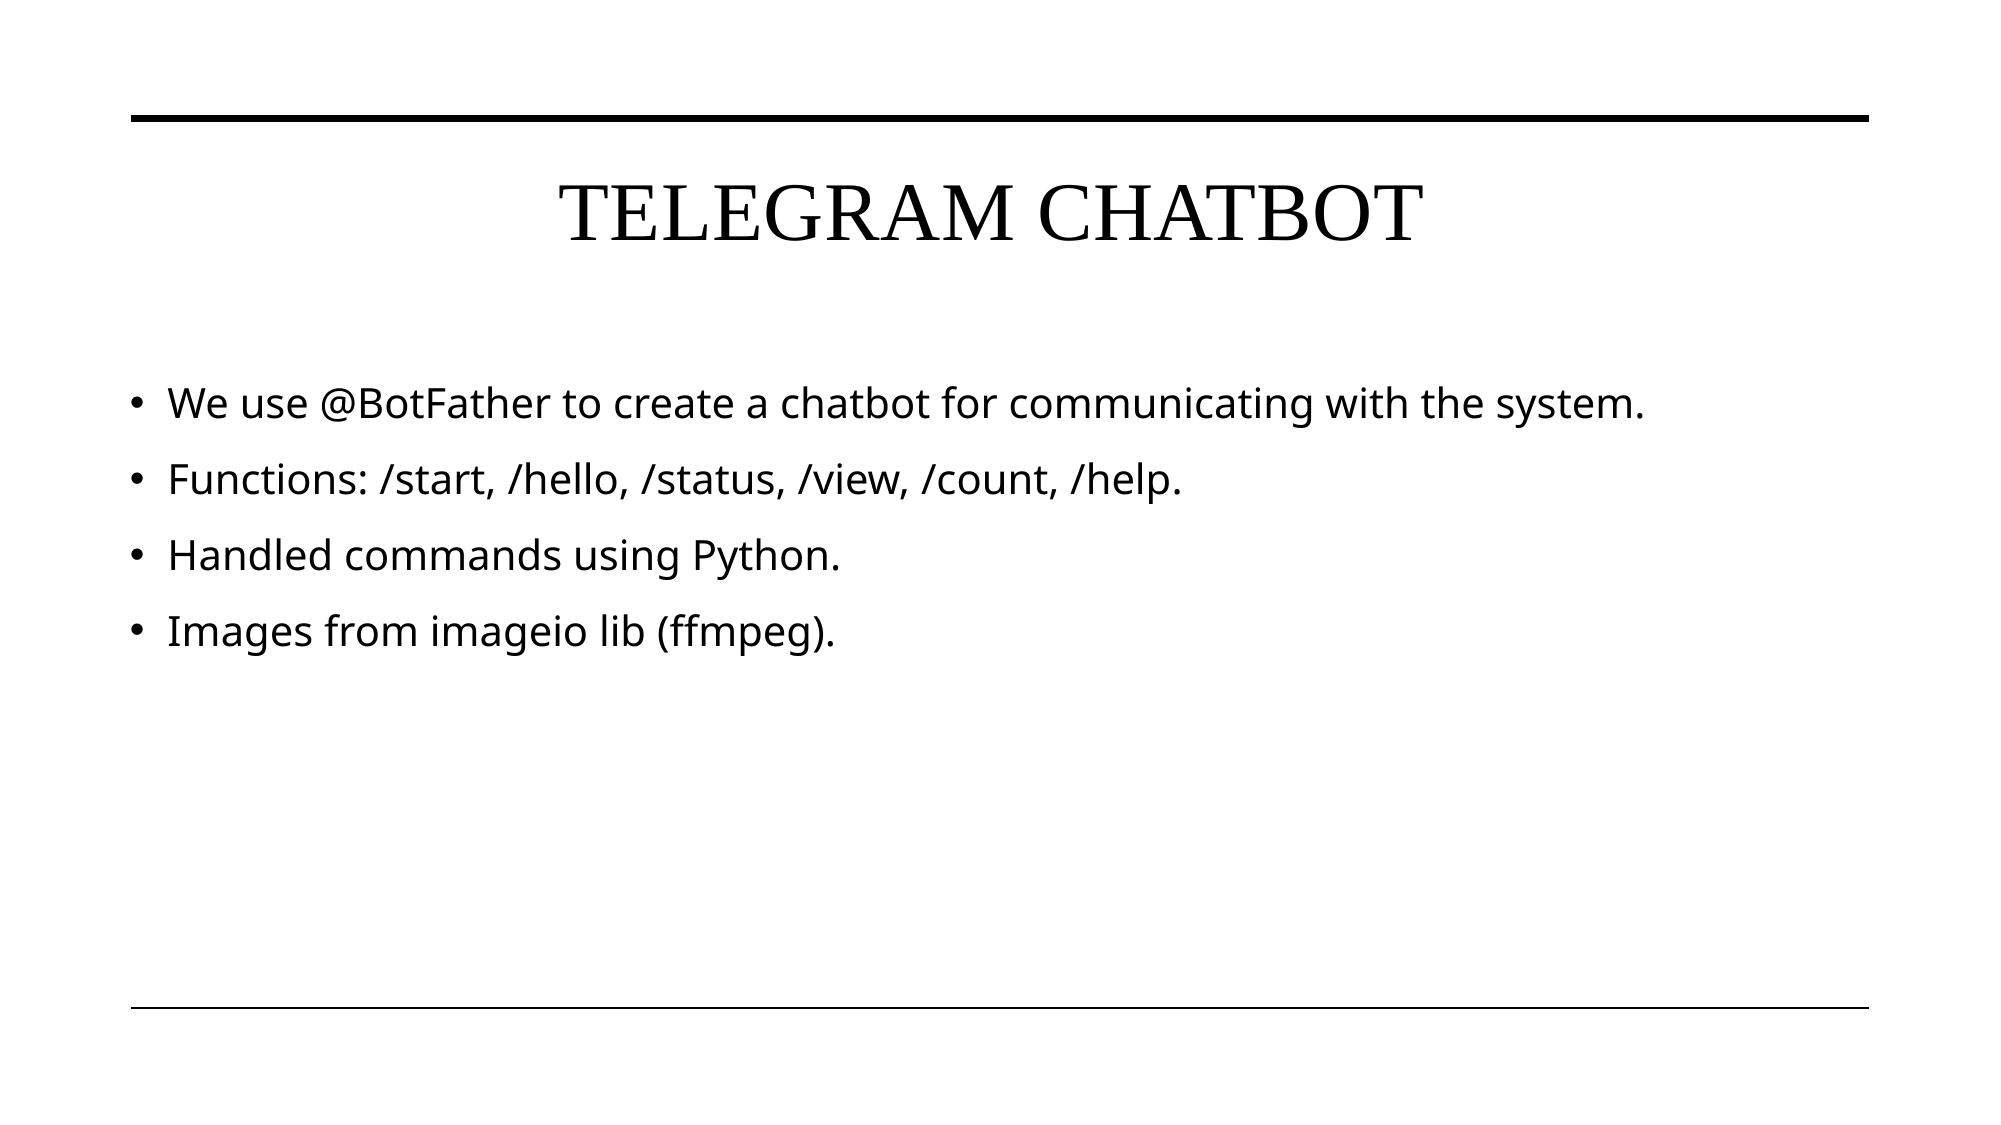

# Telegram chatbot
We use @BotFather to create a chatbot for communicating with the system.
Functions: /start, /hello, /status, /view, /count, /help.
Handled commands using Python.
Images from imageio lib (ffmpeg).